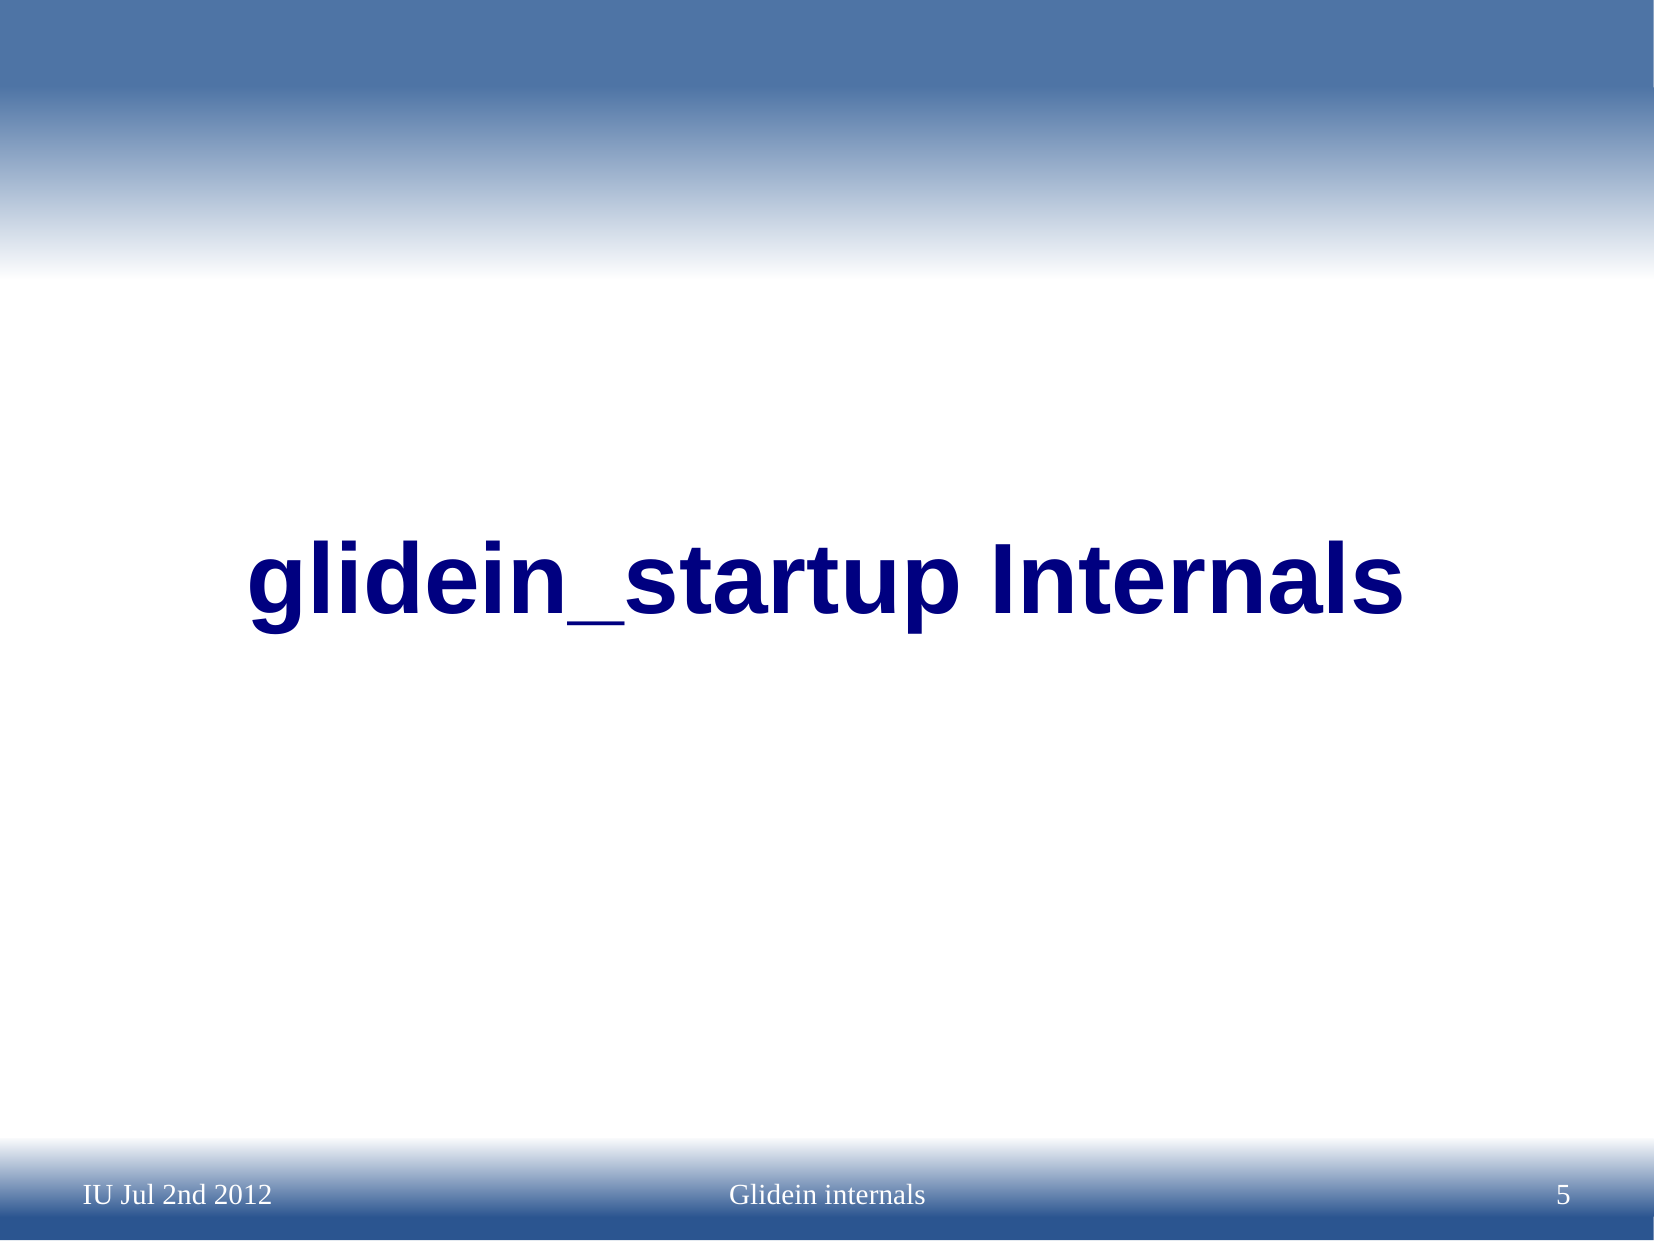

# glidein_startup Internals
IU Jul 2nd 2012
Glidein internals
5